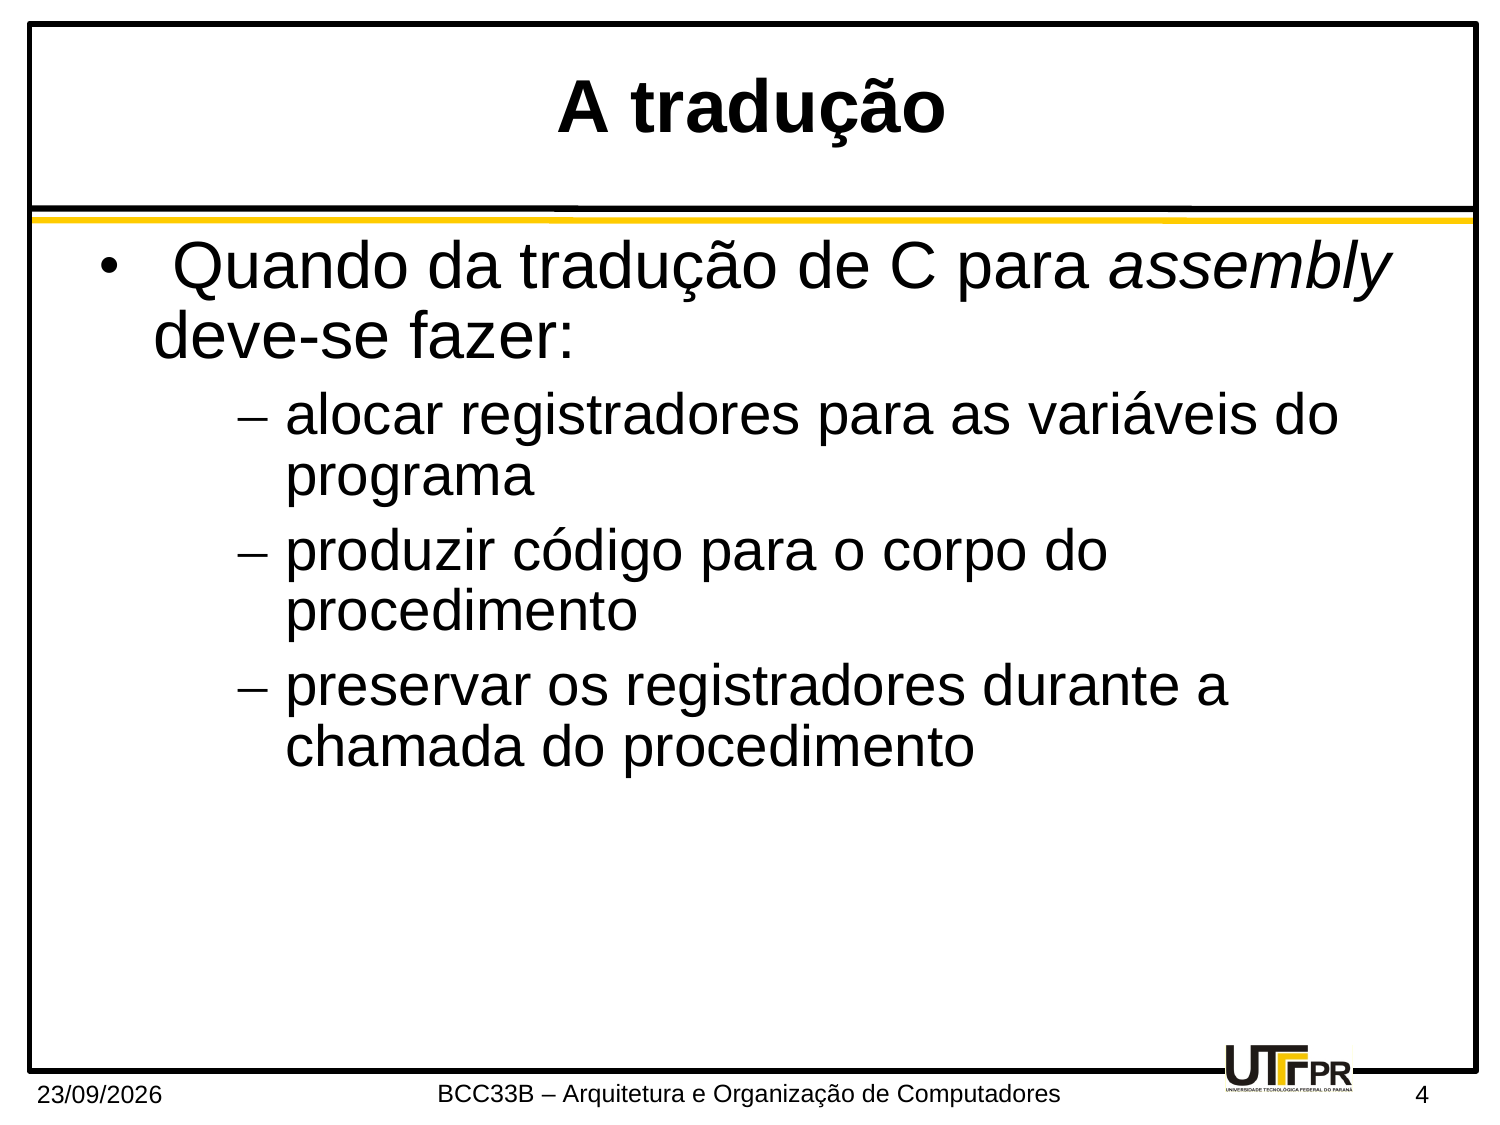

# A tradução
 Quando da tradução de C para assembly deve-se fazer:
alocar registradores para as variáveis do programa
produzir código para o corpo do procedimento
preservar os registradores durante a chamada do procedimento